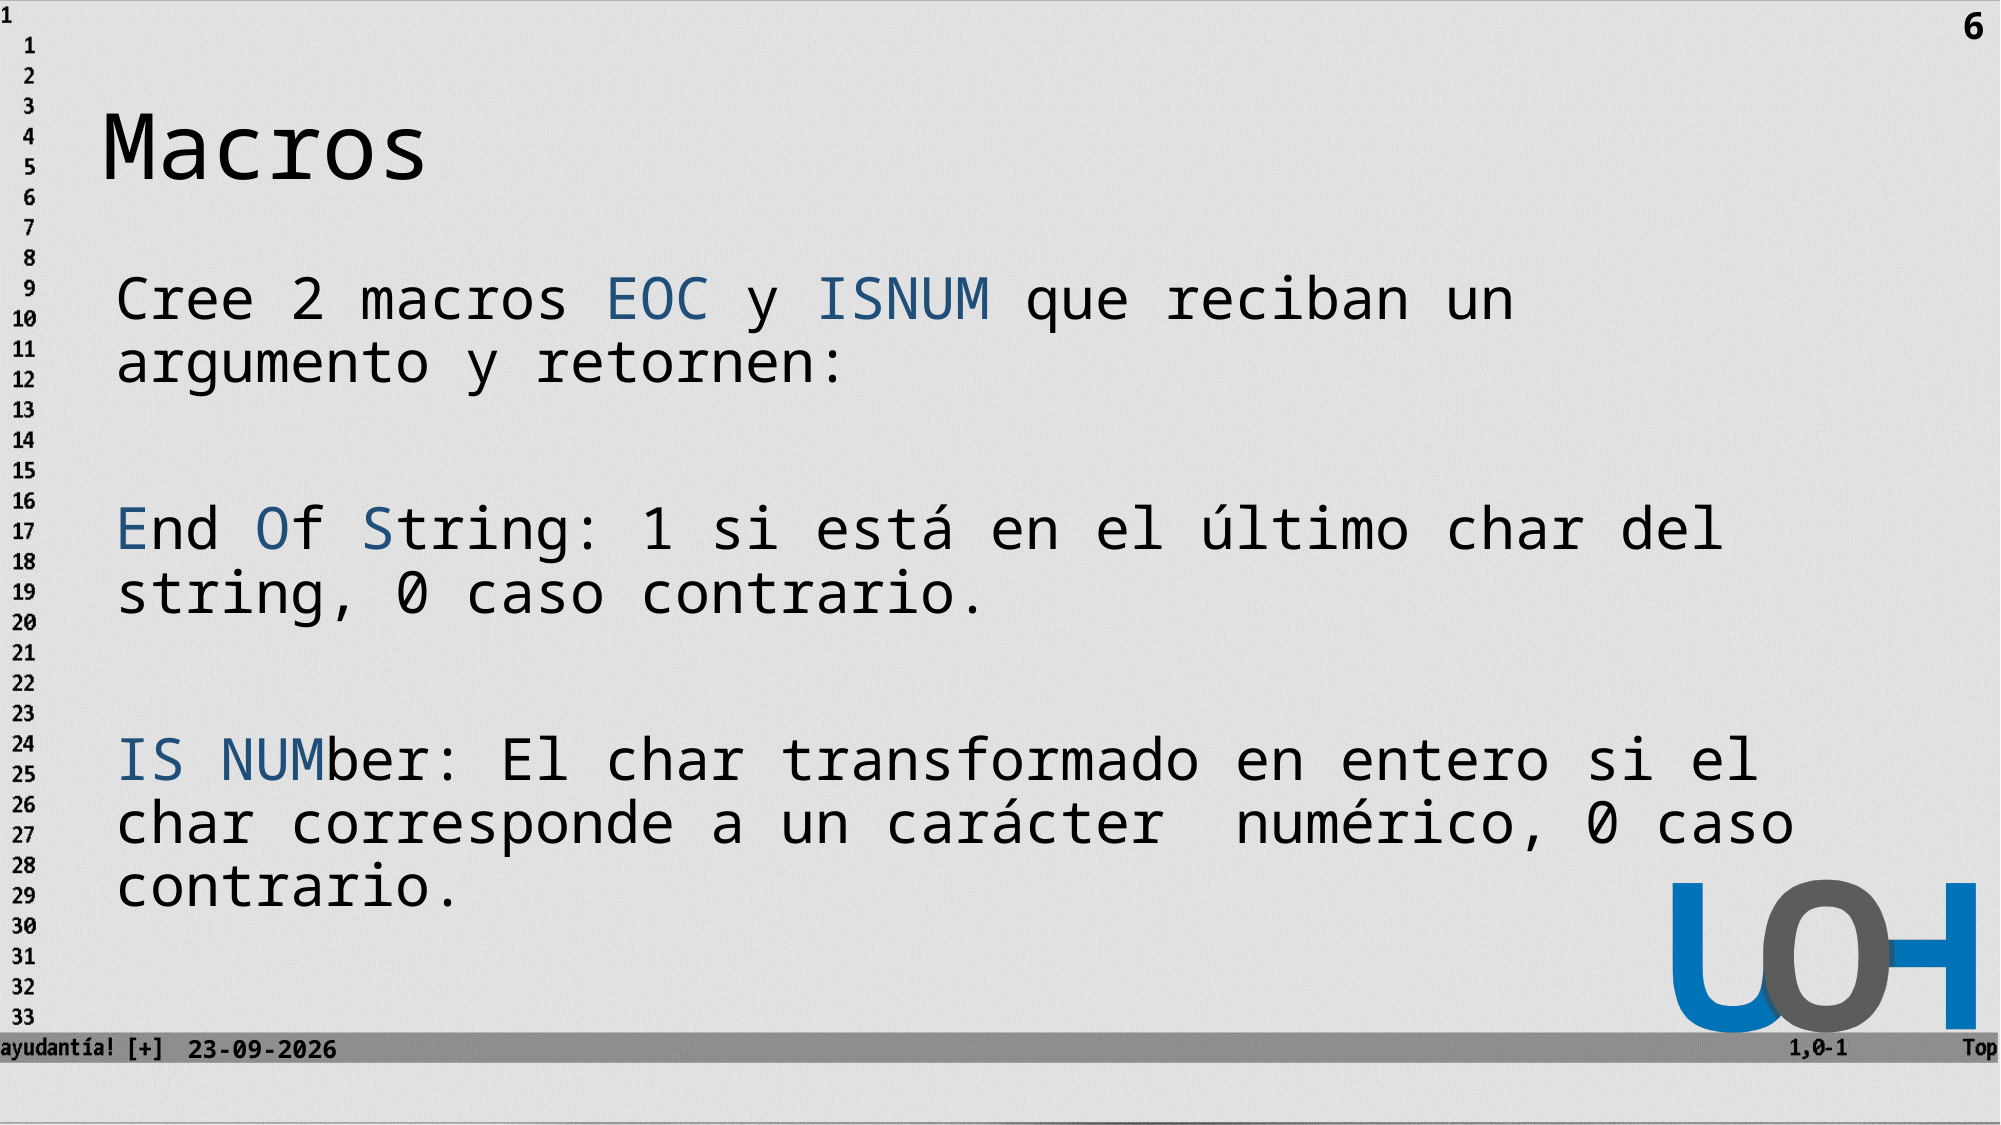

6
# Macros
Cree 2 macros EOC y ISNUM que reciban un argumento y retornen:
End Of String: 1 si está en el último char del string, 0 caso contrario.
IS NUMber: El char transformado en entero si el char corresponde a un carácter numérico, 0 caso contrario.